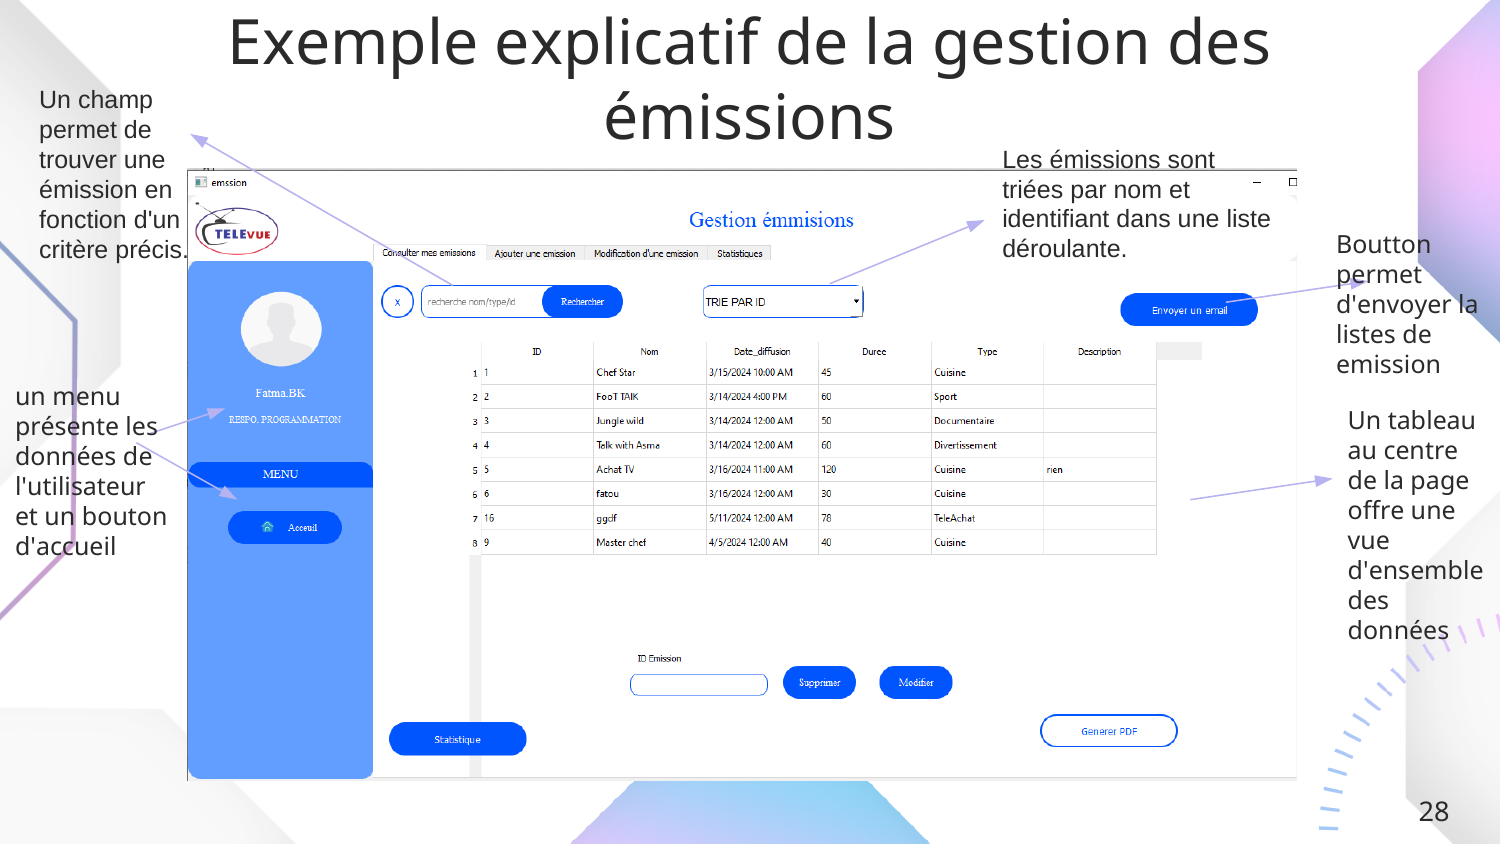

# Exemple explicatif de la gestion des émissions
Un champ permet de trouver une émission en fonction d'un critère précis.
Les émissions sont triées par nom et identifiant dans une liste déroulante.
Boutton permet d'envoyer la listes de emission
un menu présente les données de l'utilisateur et un bouton d'accueil
Un tableau au centre de la page offre une vue d'ensemble des données